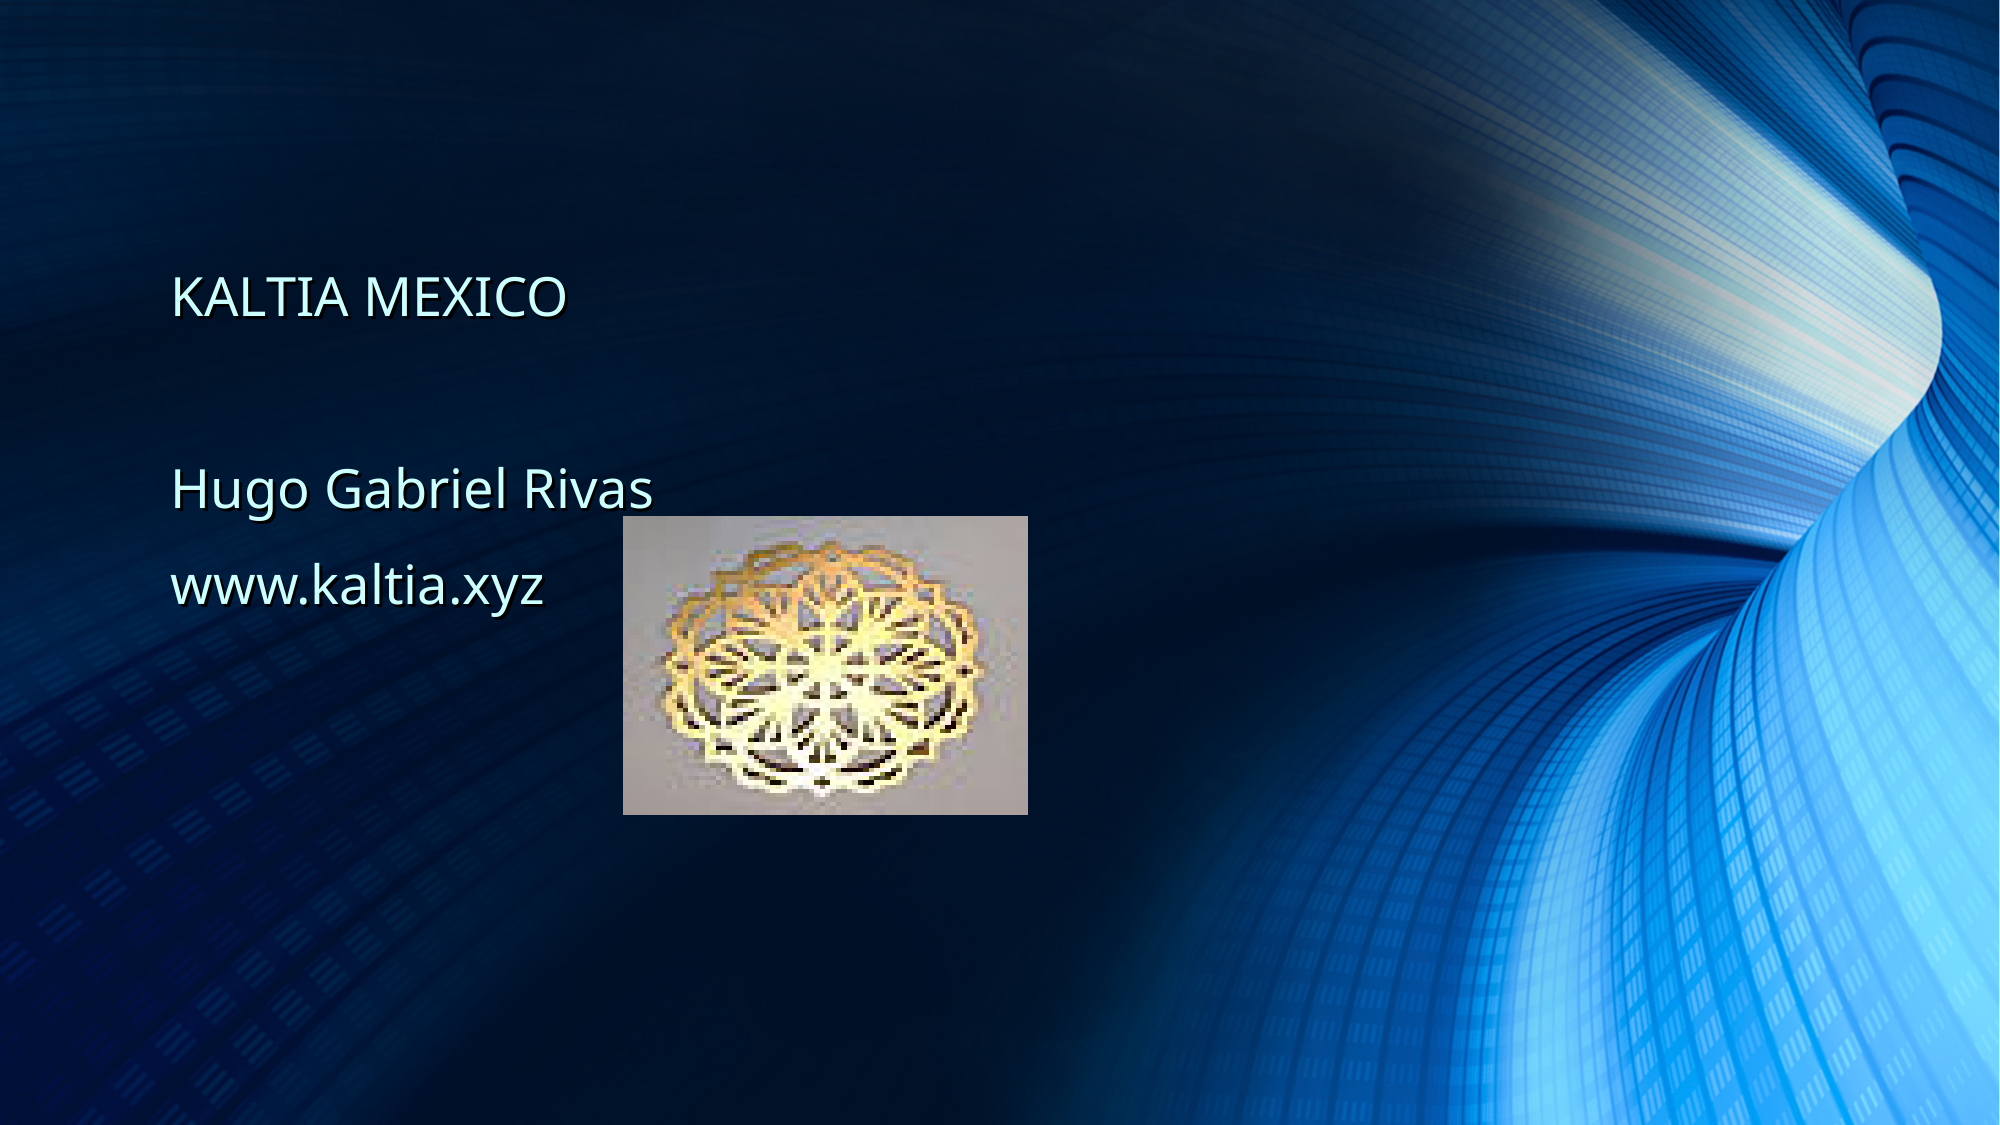

# KALTIA MEXICO
Hugo Gabriel Rivas
www.kaltia.xyz